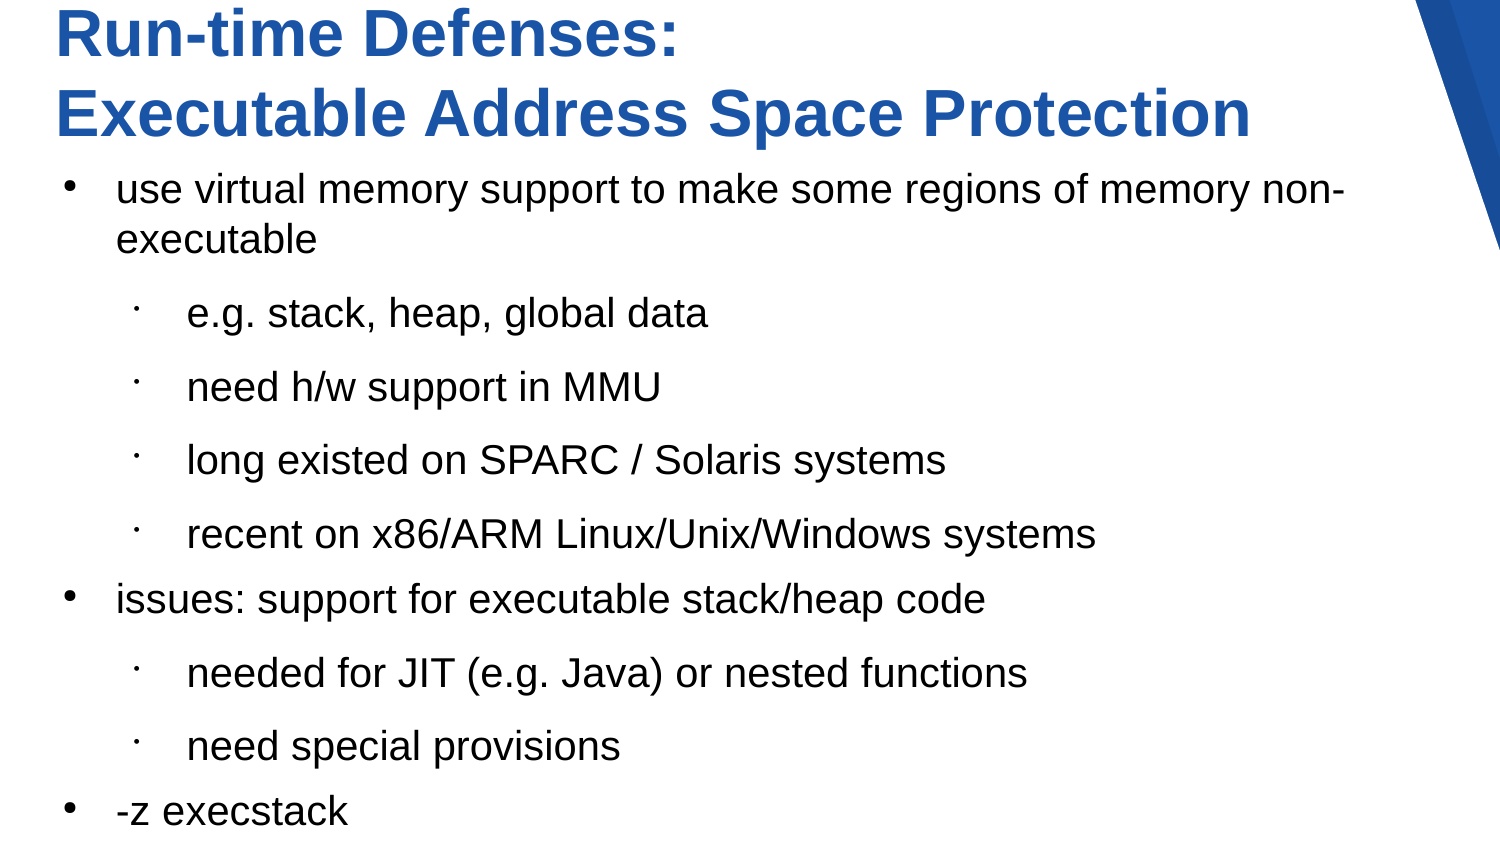

Run-time Defenses:
Executable Address Space Protection
# use virtual memory support to make some regions of memory non-executable
e.g. stack, heap, global data
need h/w support in MMU
long existed on SPARC / Solaris systems
recent on x86/ARM Linux/Unix/Windows systems
issues: support for executable stack/heap code
needed for JIT (e.g. Java) or nested functions
need special provisions
-z execstack